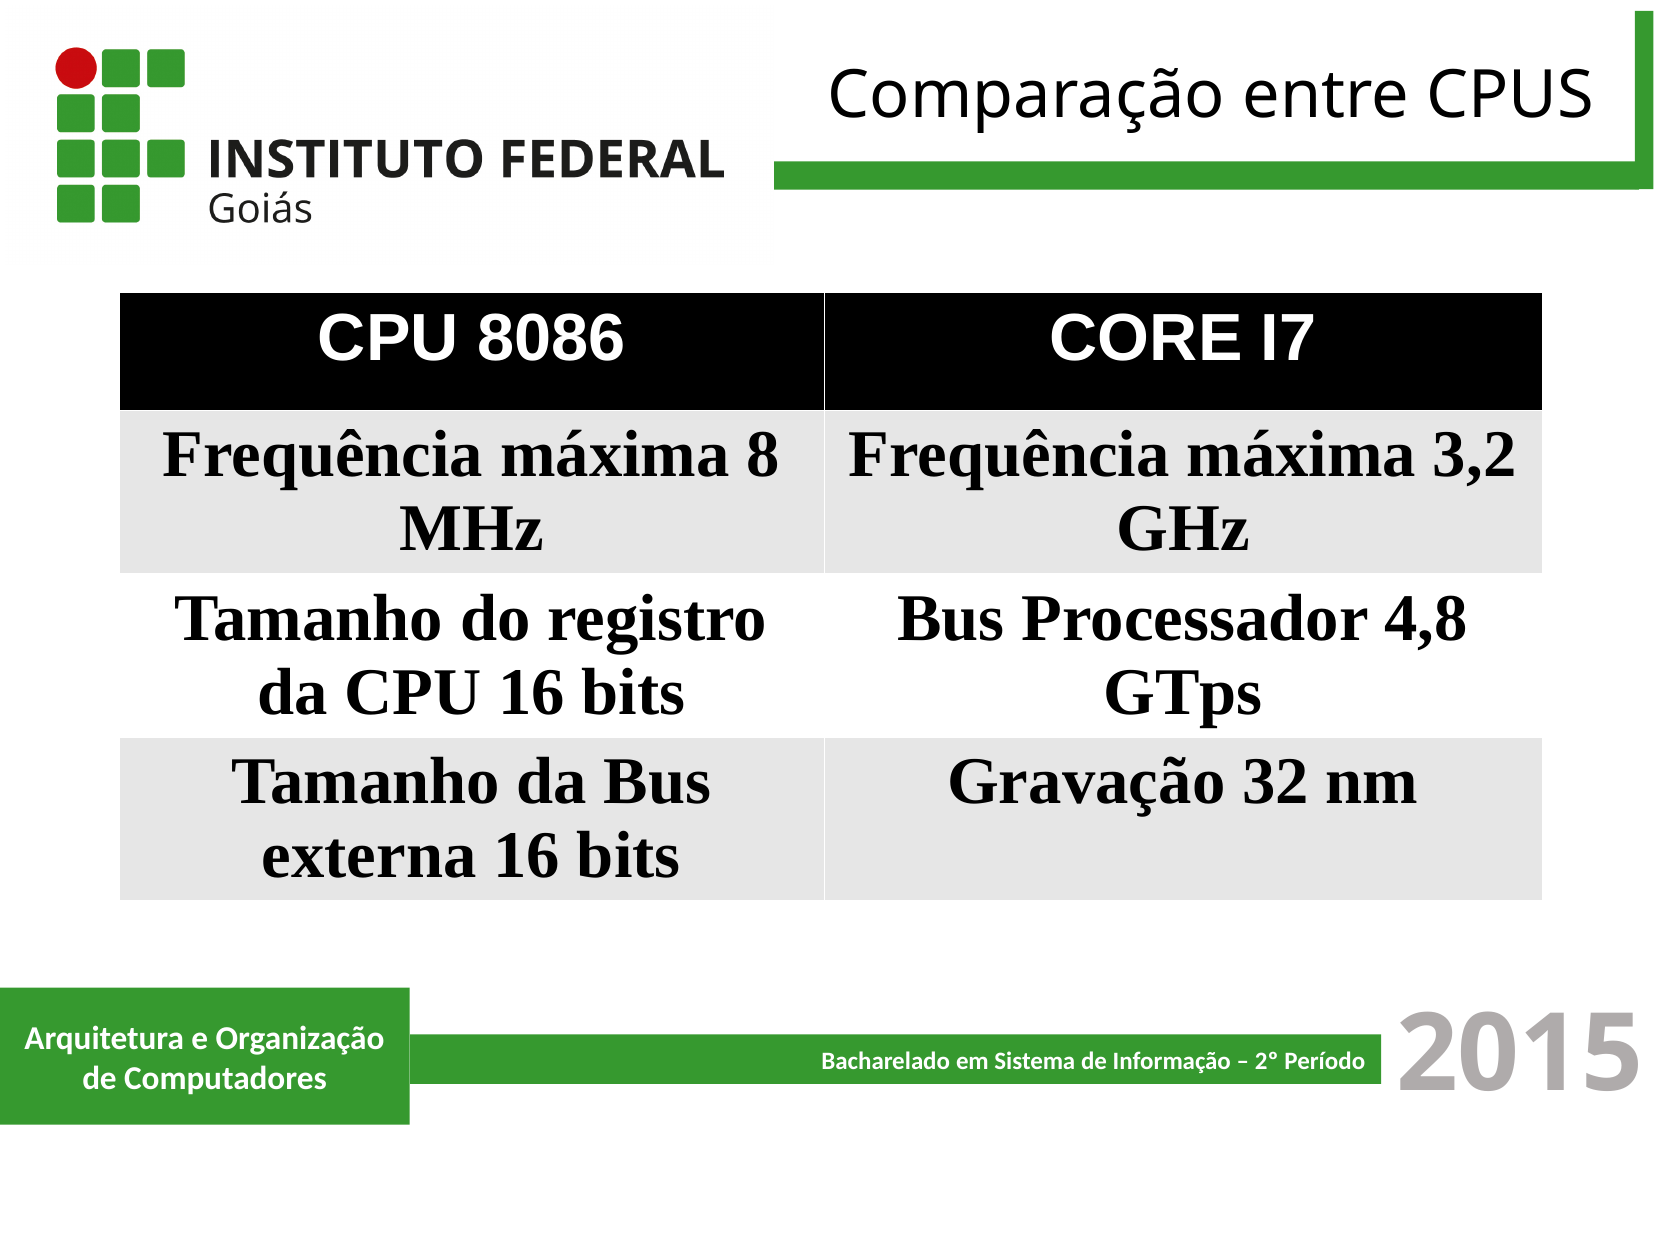

Comparação entre CPUS
| CPU 8086 | CORE I7 |
| --- | --- |
| Frequência máxima 8 MHz | Frequência máxima 3,2 GHz |
| Tamanho do registro da CPU 16 bits | Bus Processador 4,8 GTps |
| Tamanho da Bus externa 16 bits | Gravação 32 nm |
2015
Arquitetura e Organização de Computadores
Bacharelado em Sistema de Informação – 2º Período